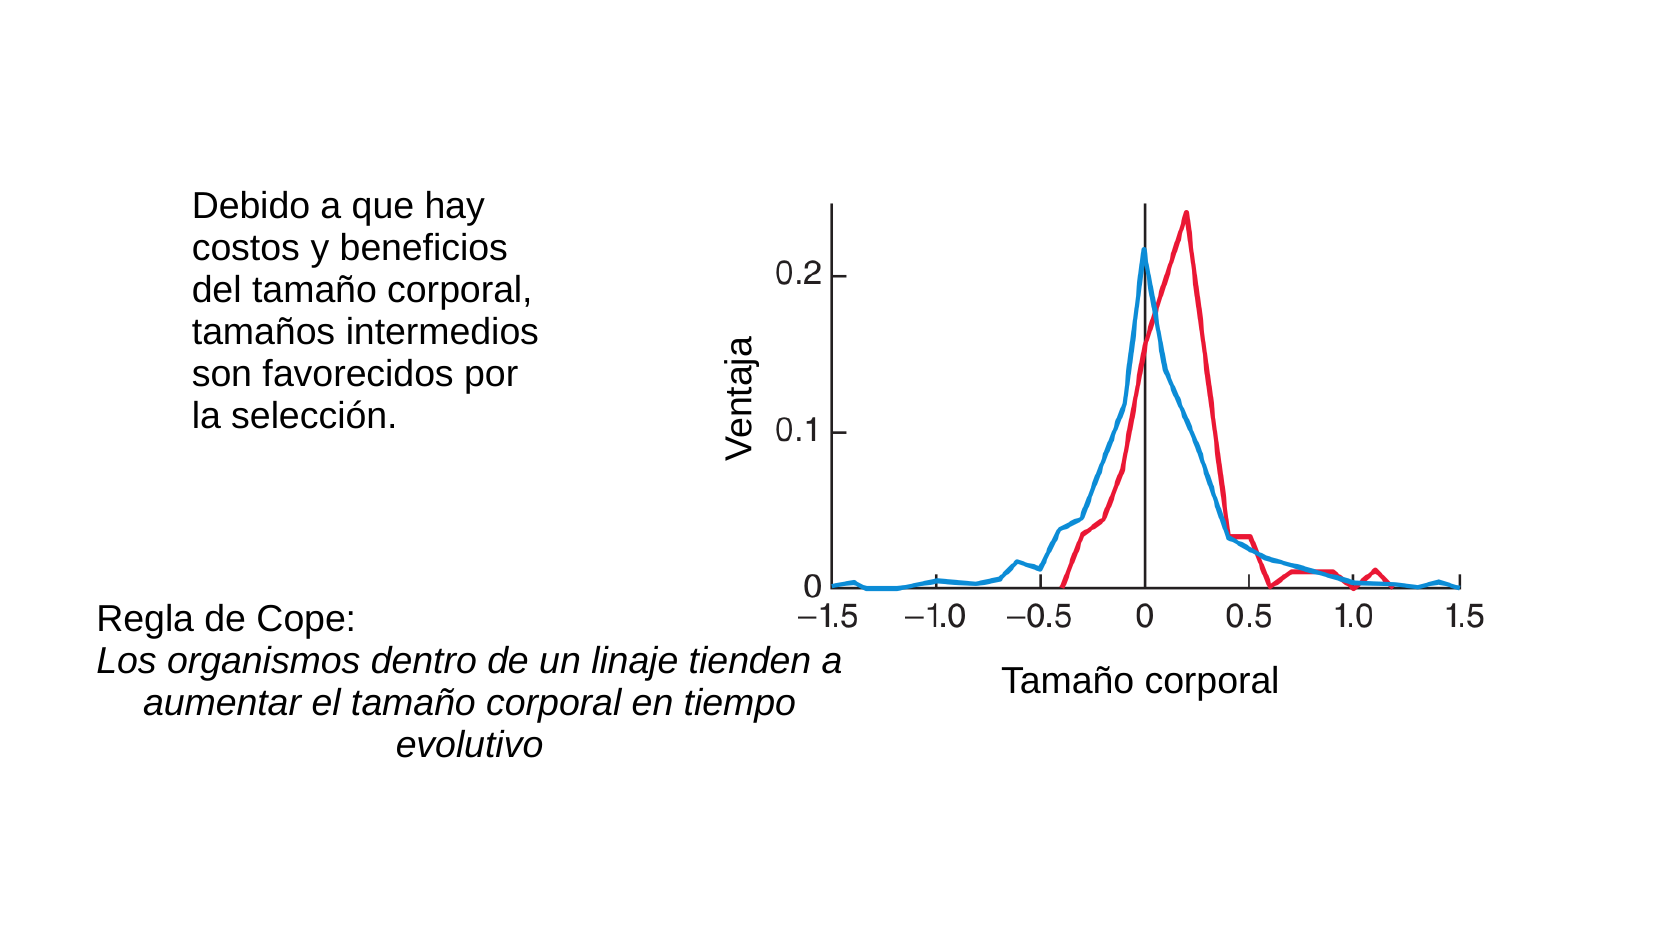

Ventaja
Tamaño corporal
Debido a que hay costos y beneficios del tamaño corporal, tamaños intermedios son favorecidos por la selección.
Regla de Cope:
Los organismos dentro de un linaje tienden a aumentar el tamaño corporal en tiempo evolutivo